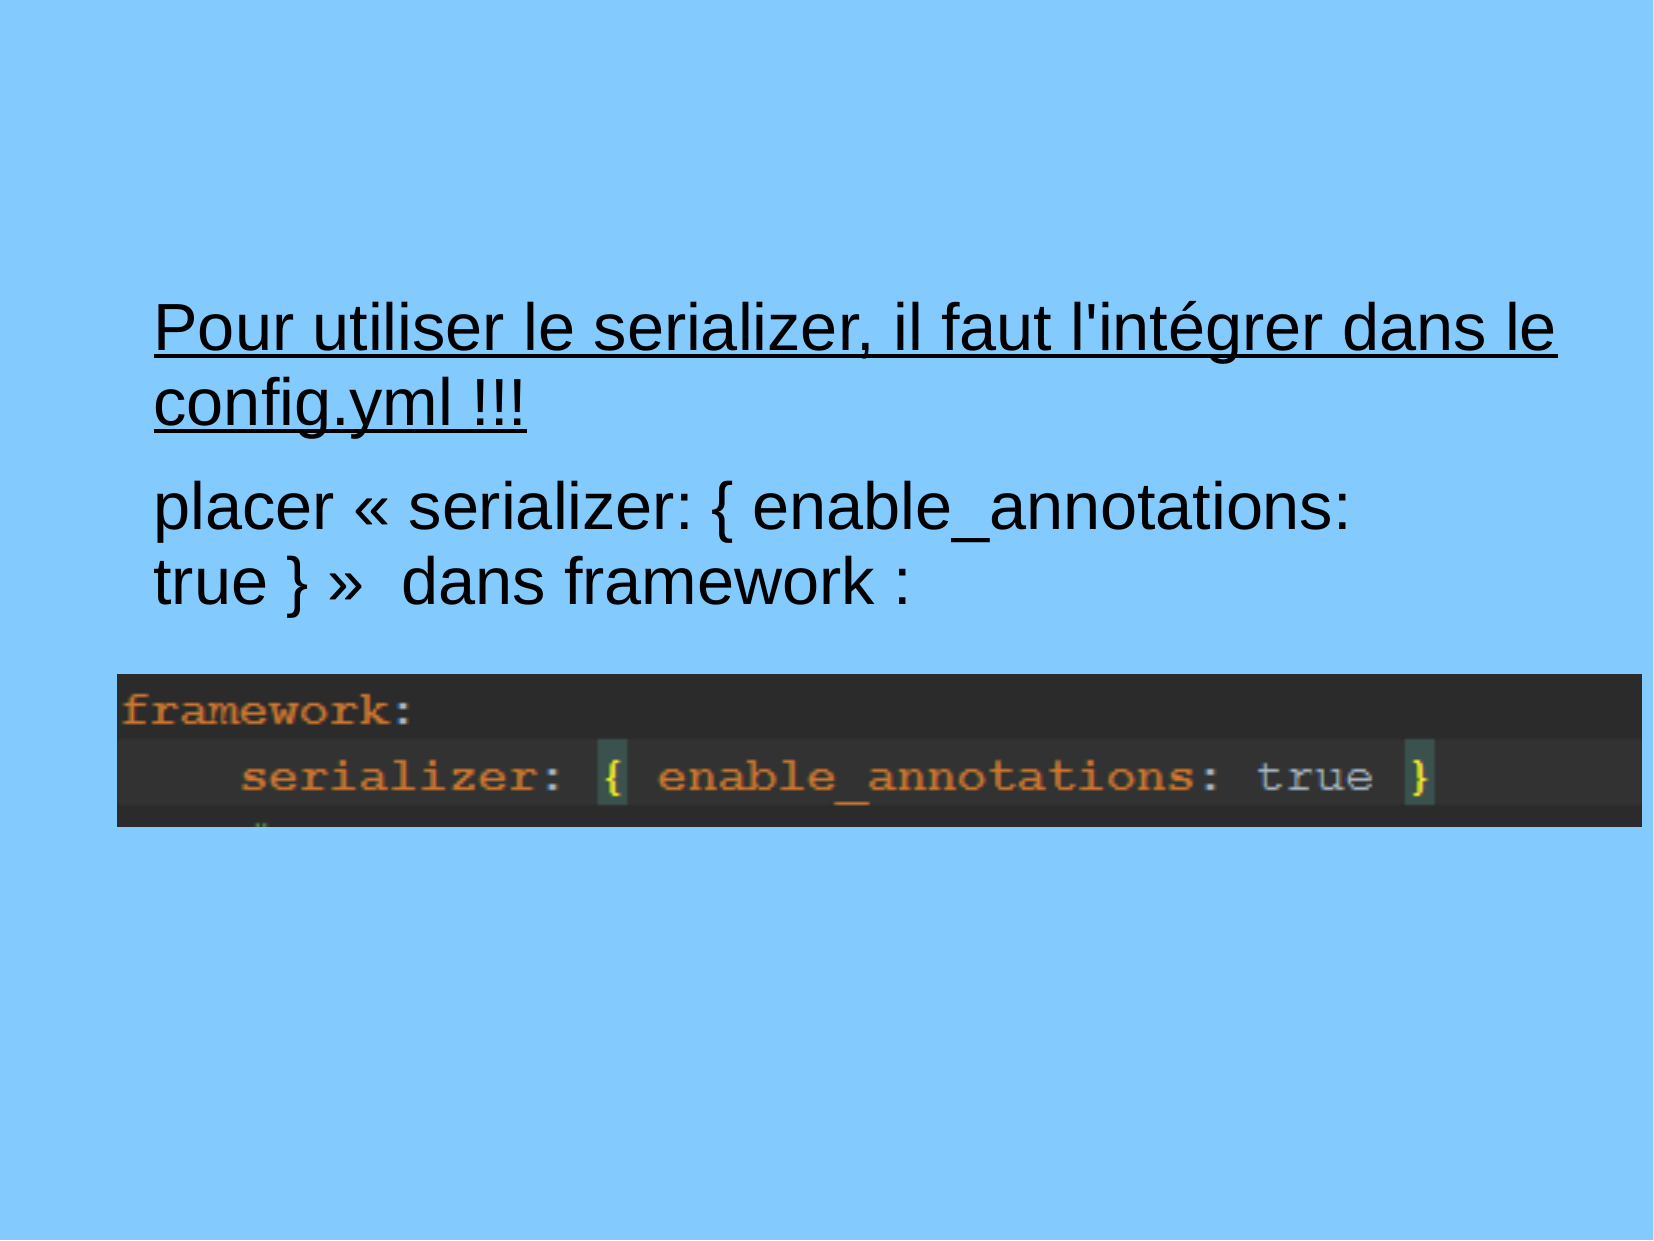

# Pour utiliser le serializer, il faut l'intégrer dans le config.yml !!!
placer « serializer: { enable_annotations: true } » dans framework :